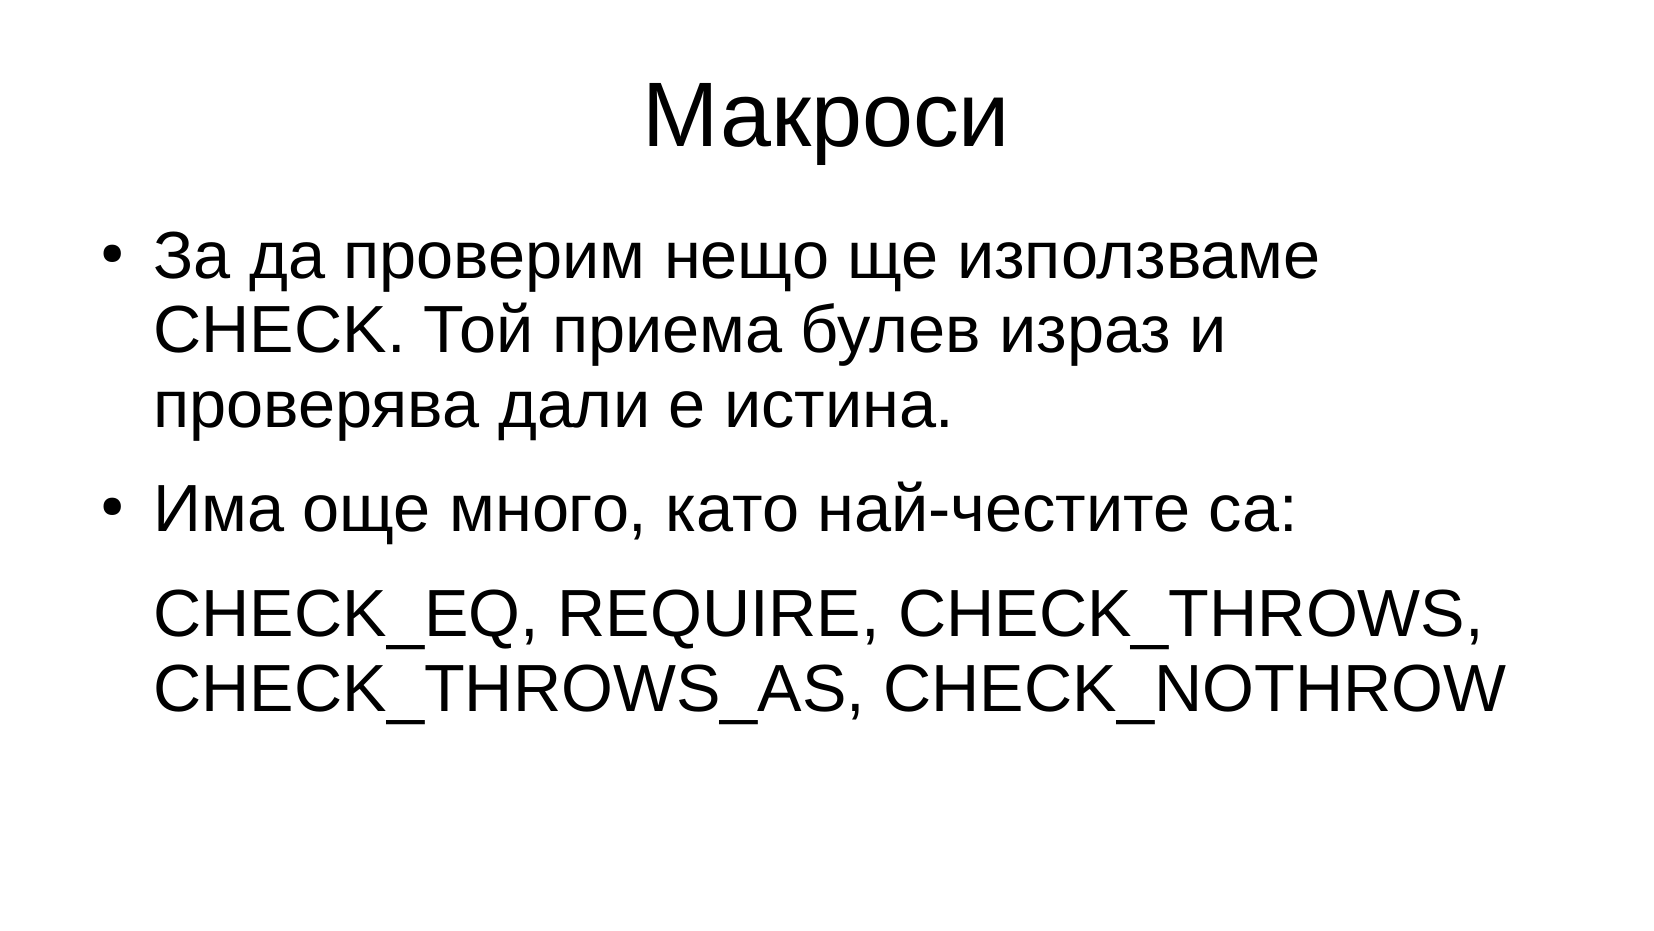

# Макроси
За да проверим нещо ще използваме CHECK. Той приема булев израз и проверява дали е истина.
Има още много, като най-честите са:
CHECK_EQ, REQUIRE, CHECK_THROWS, CHECK_THROWS_AS, CHECK_NOTHROW